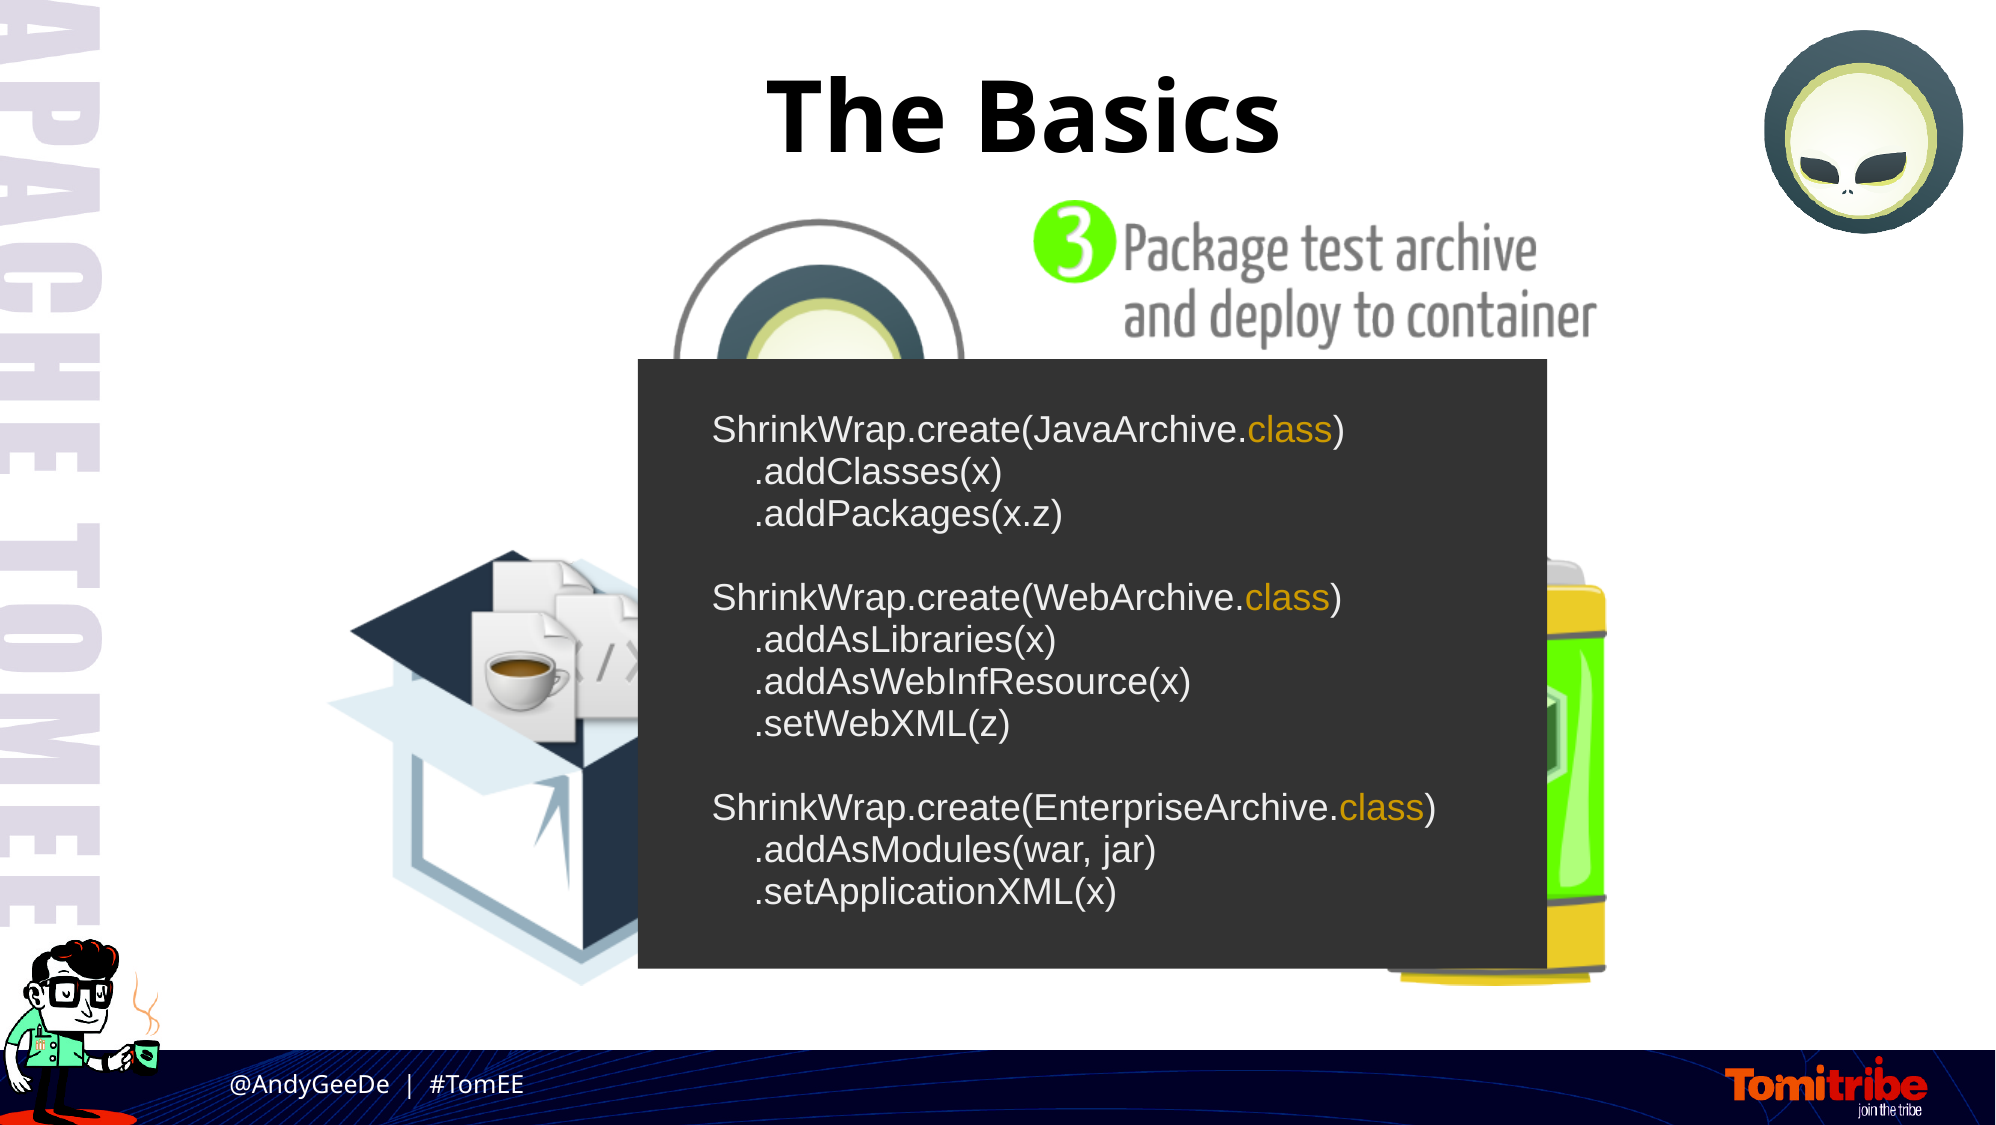

# The Basics
ShrinkWrap.create(JavaArchive.class)
 .addClasses(x)
 .addPackages(x.z)
ShrinkWrap.create(WebArchive.class)
 .addAsLibraries(x)
 .addAsWebInfResource(x)
 .setWebXML(z)
ShrinkWrap.create(EnterpriseArchive.class)
 .addAsModules(war, jar)
 .setApplicationXML(x)
@AndyGeeDe | #TomEE